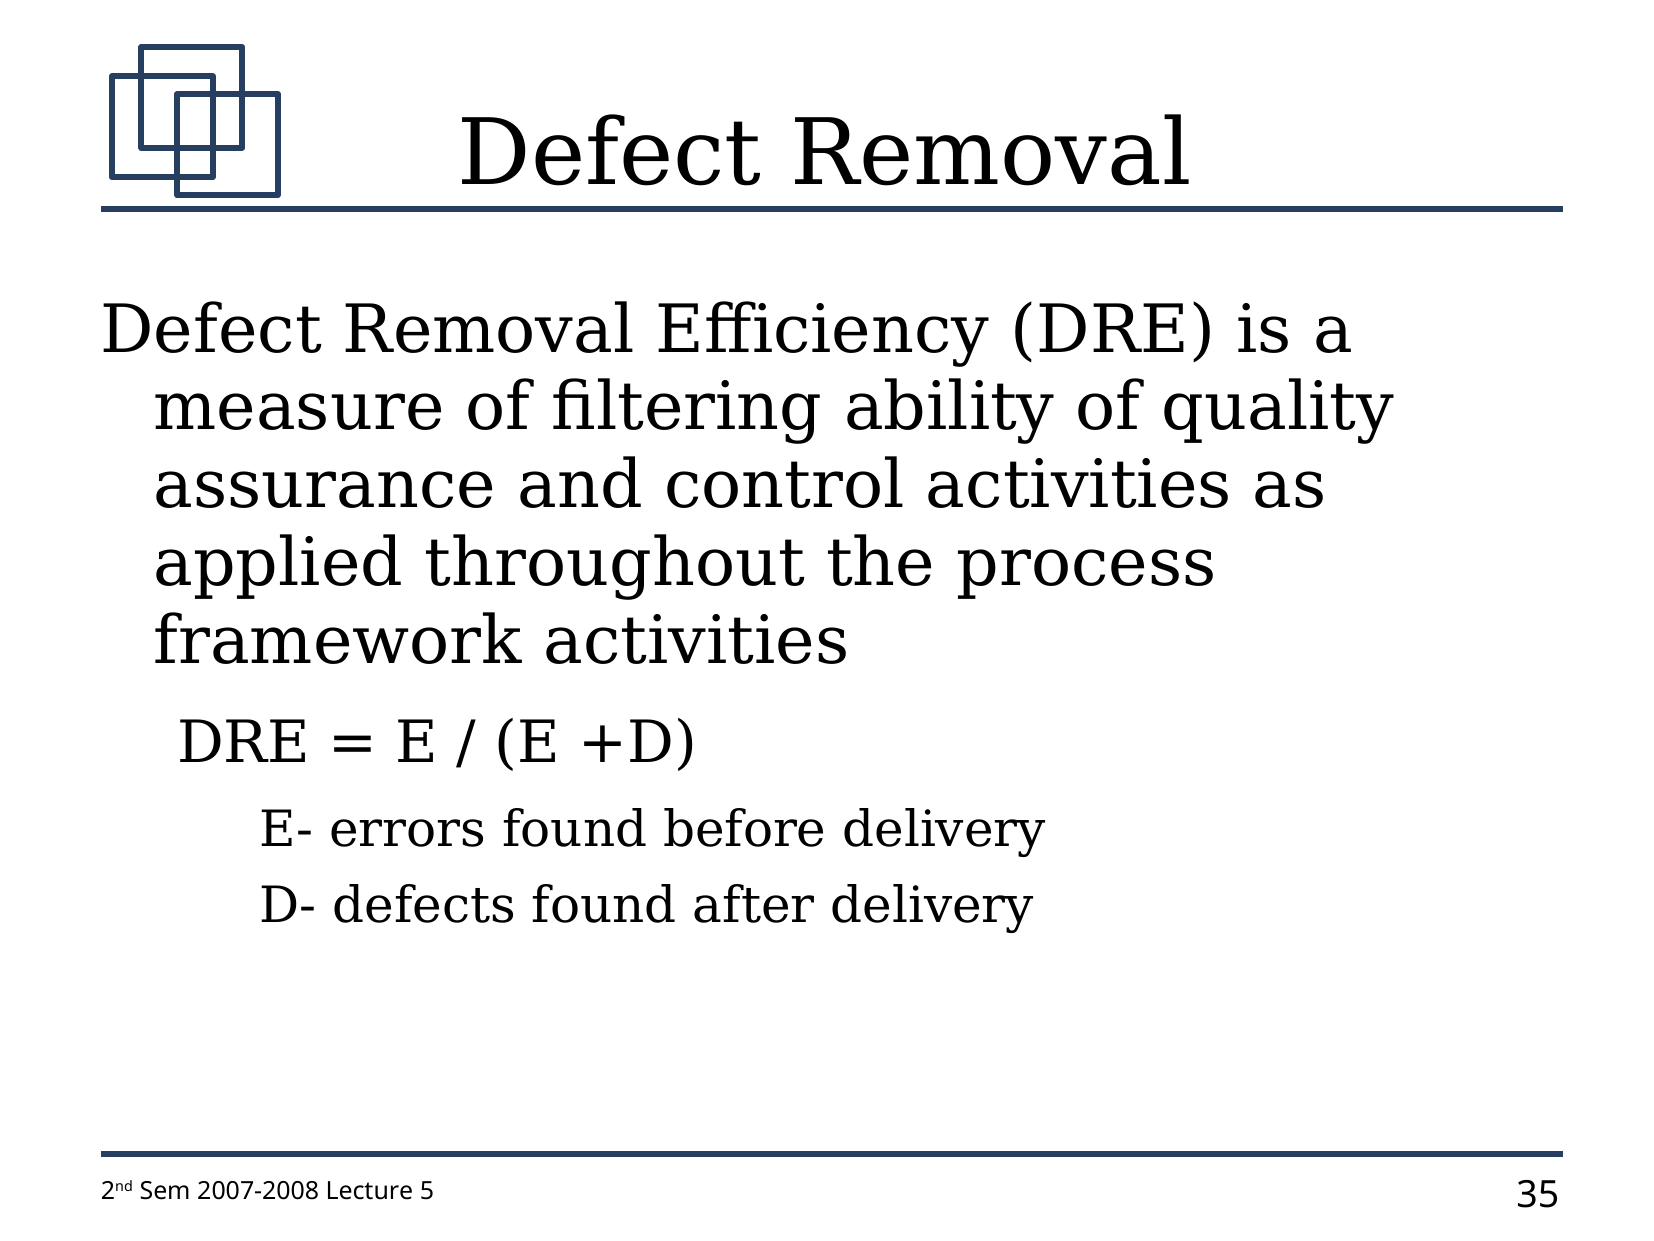

# Defect Removal
Defect Removal Efficiency (DRE) is a measure of filtering ability of quality assurance and control activities as applied throughout the process framework activities
DRE = E / (E +D)
E- errors found before delivery
D- defects found after delivery